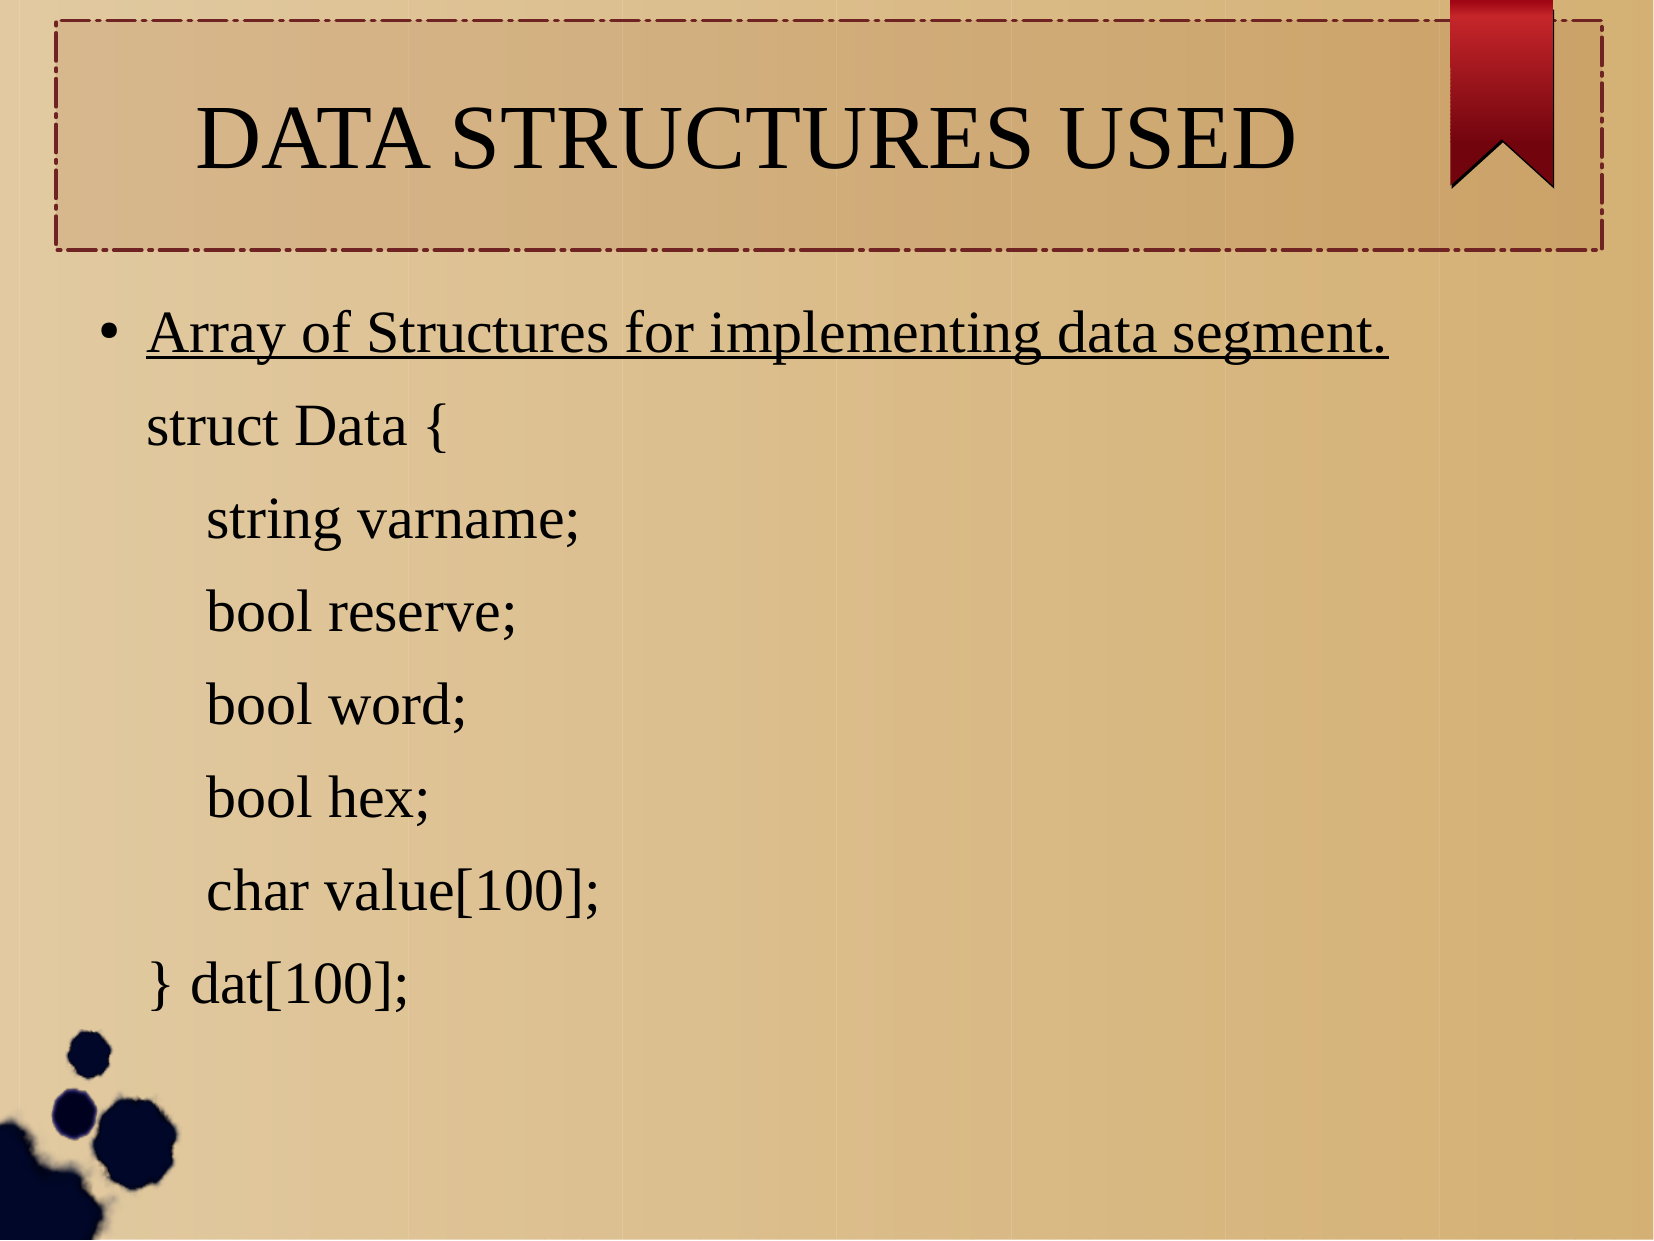

# DATA STRUCTURES USED
Array of Structures for implementing data segment.
struct Data {
 string varname;
 bool reserve;
 bool word;
 bool hex;
 char value[100];
} dat[100];